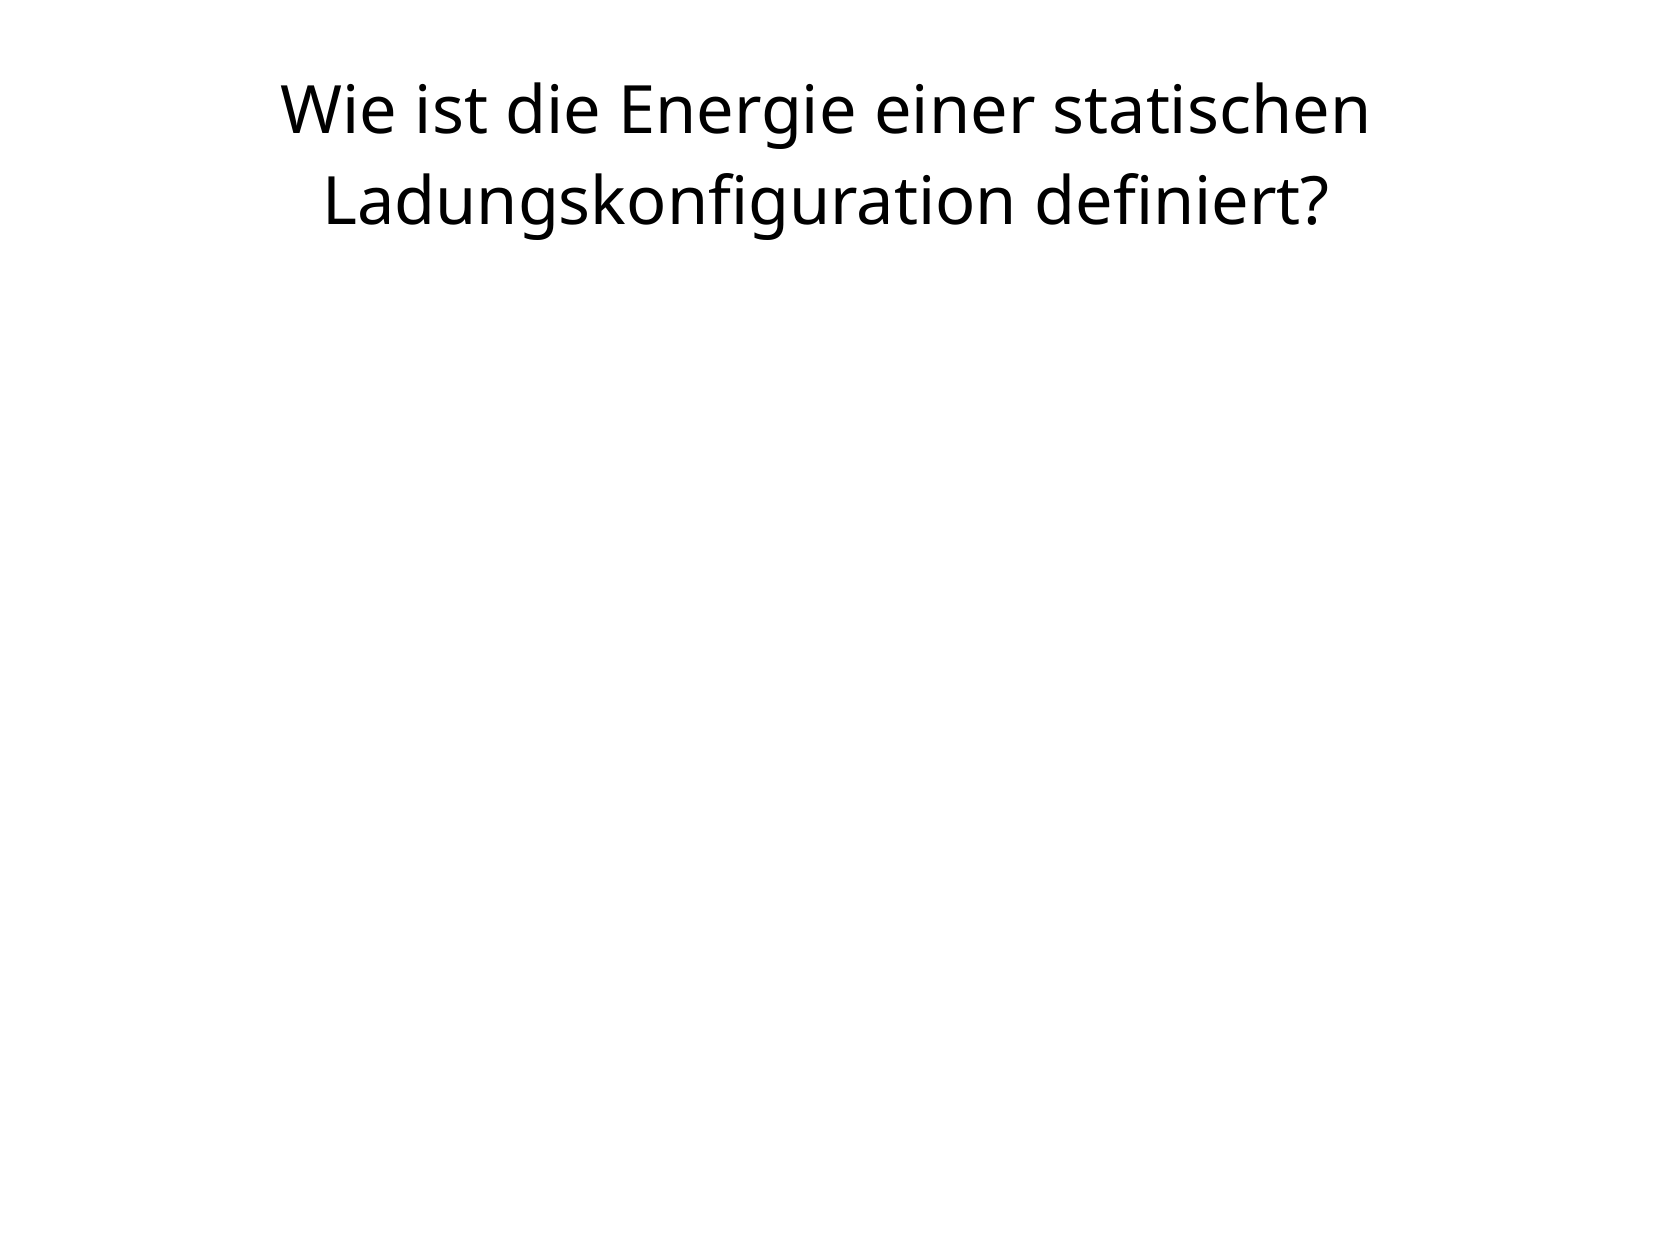

# Wie ist die Energie einer statischen Ladungskonfiguration definiert?